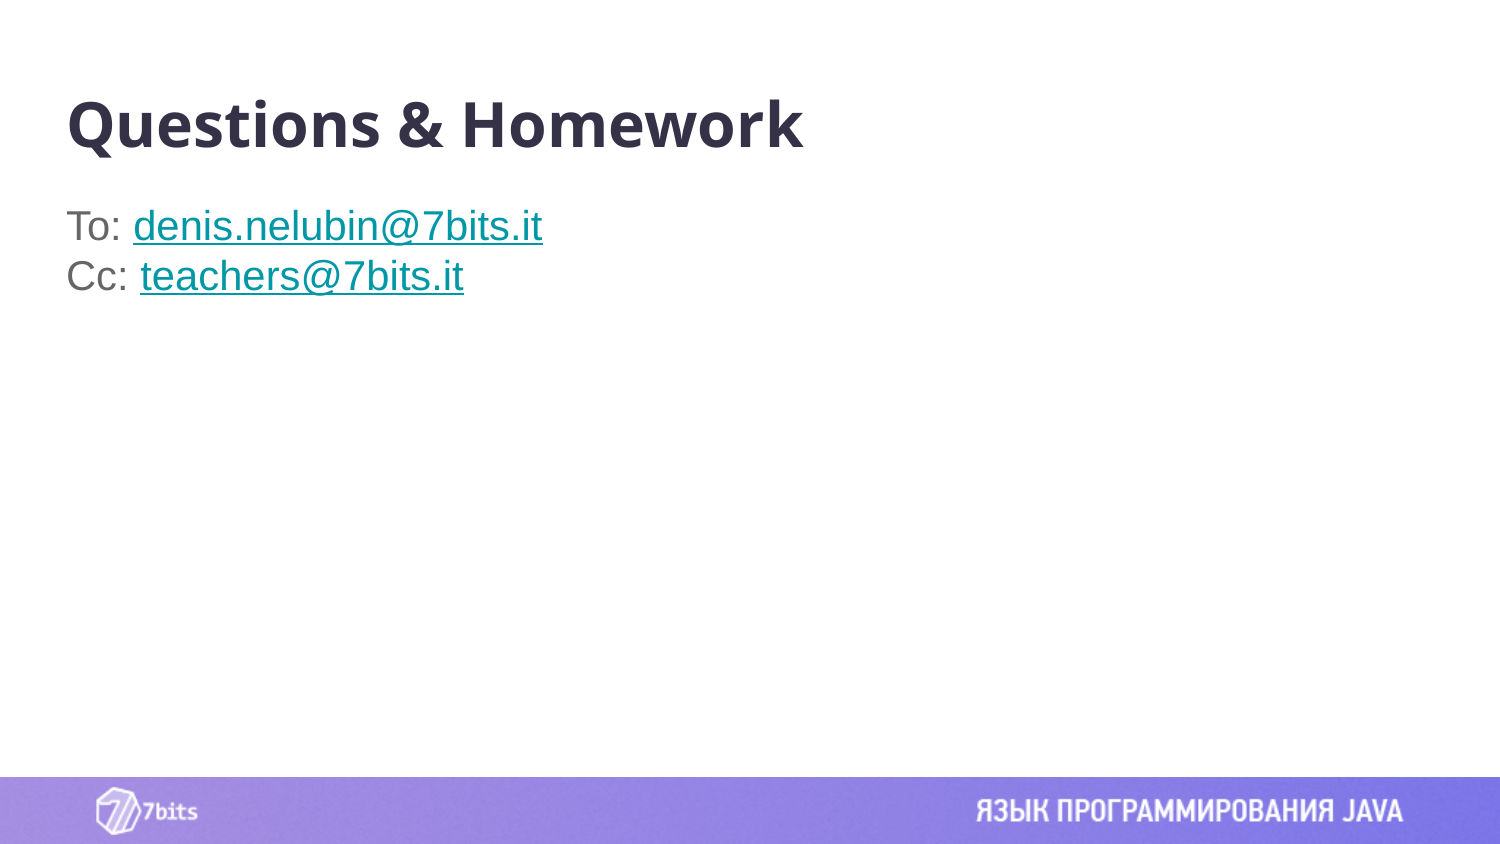

# Questions & Homework
To: denis.nelubin@7bits.it
Cc: teachers@7bits.it